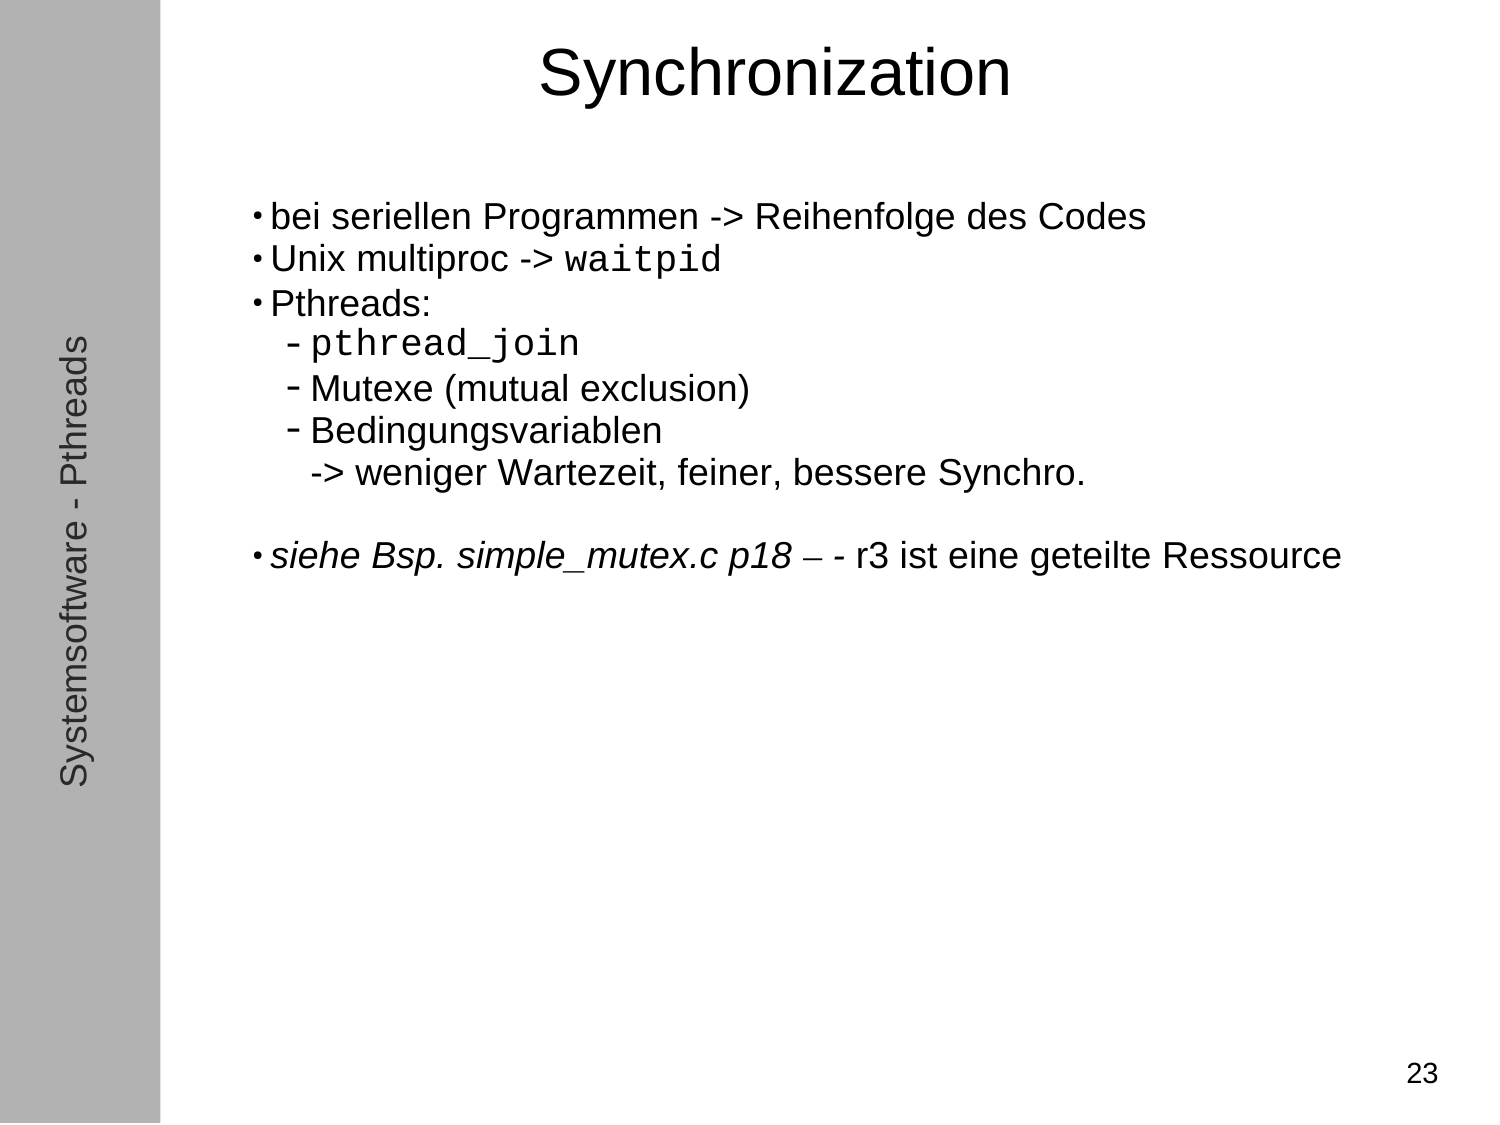

Synchronization
bei seriellen Programmen -> Reihenfolge des Codes
Unix multiproc -> waitpid
Pthreads:
pthread_join
Mutexe (mutual exclusion)
Bedingungsvariablen
-> weniger Wartezeit, feiner, bessere Synchro.
siehe Bsp. simple_mutex.c p18 – - r3 ist eine geteilte Ressource
Systemsoftware - Pthreads